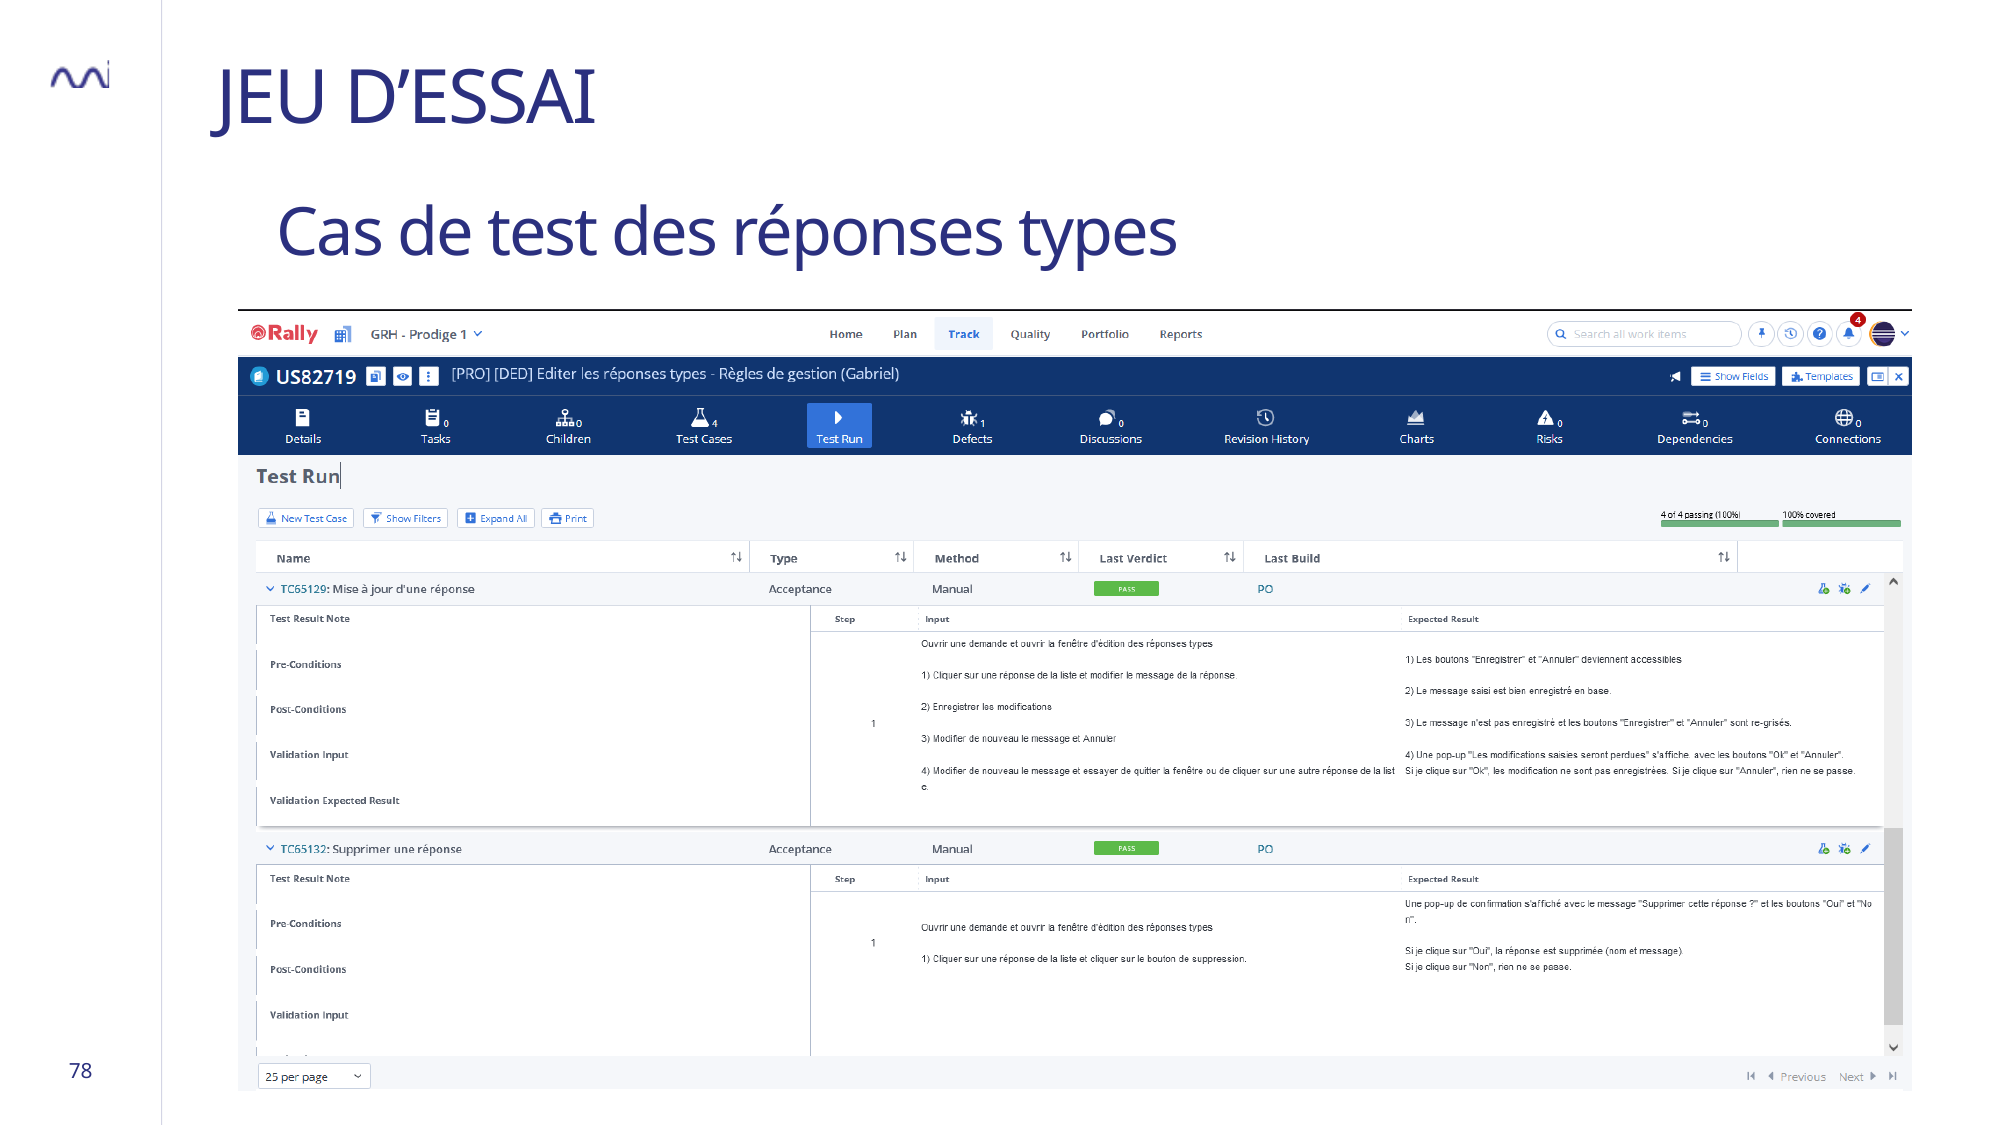

JEU D’ESSAI
Cas de test des réponses types